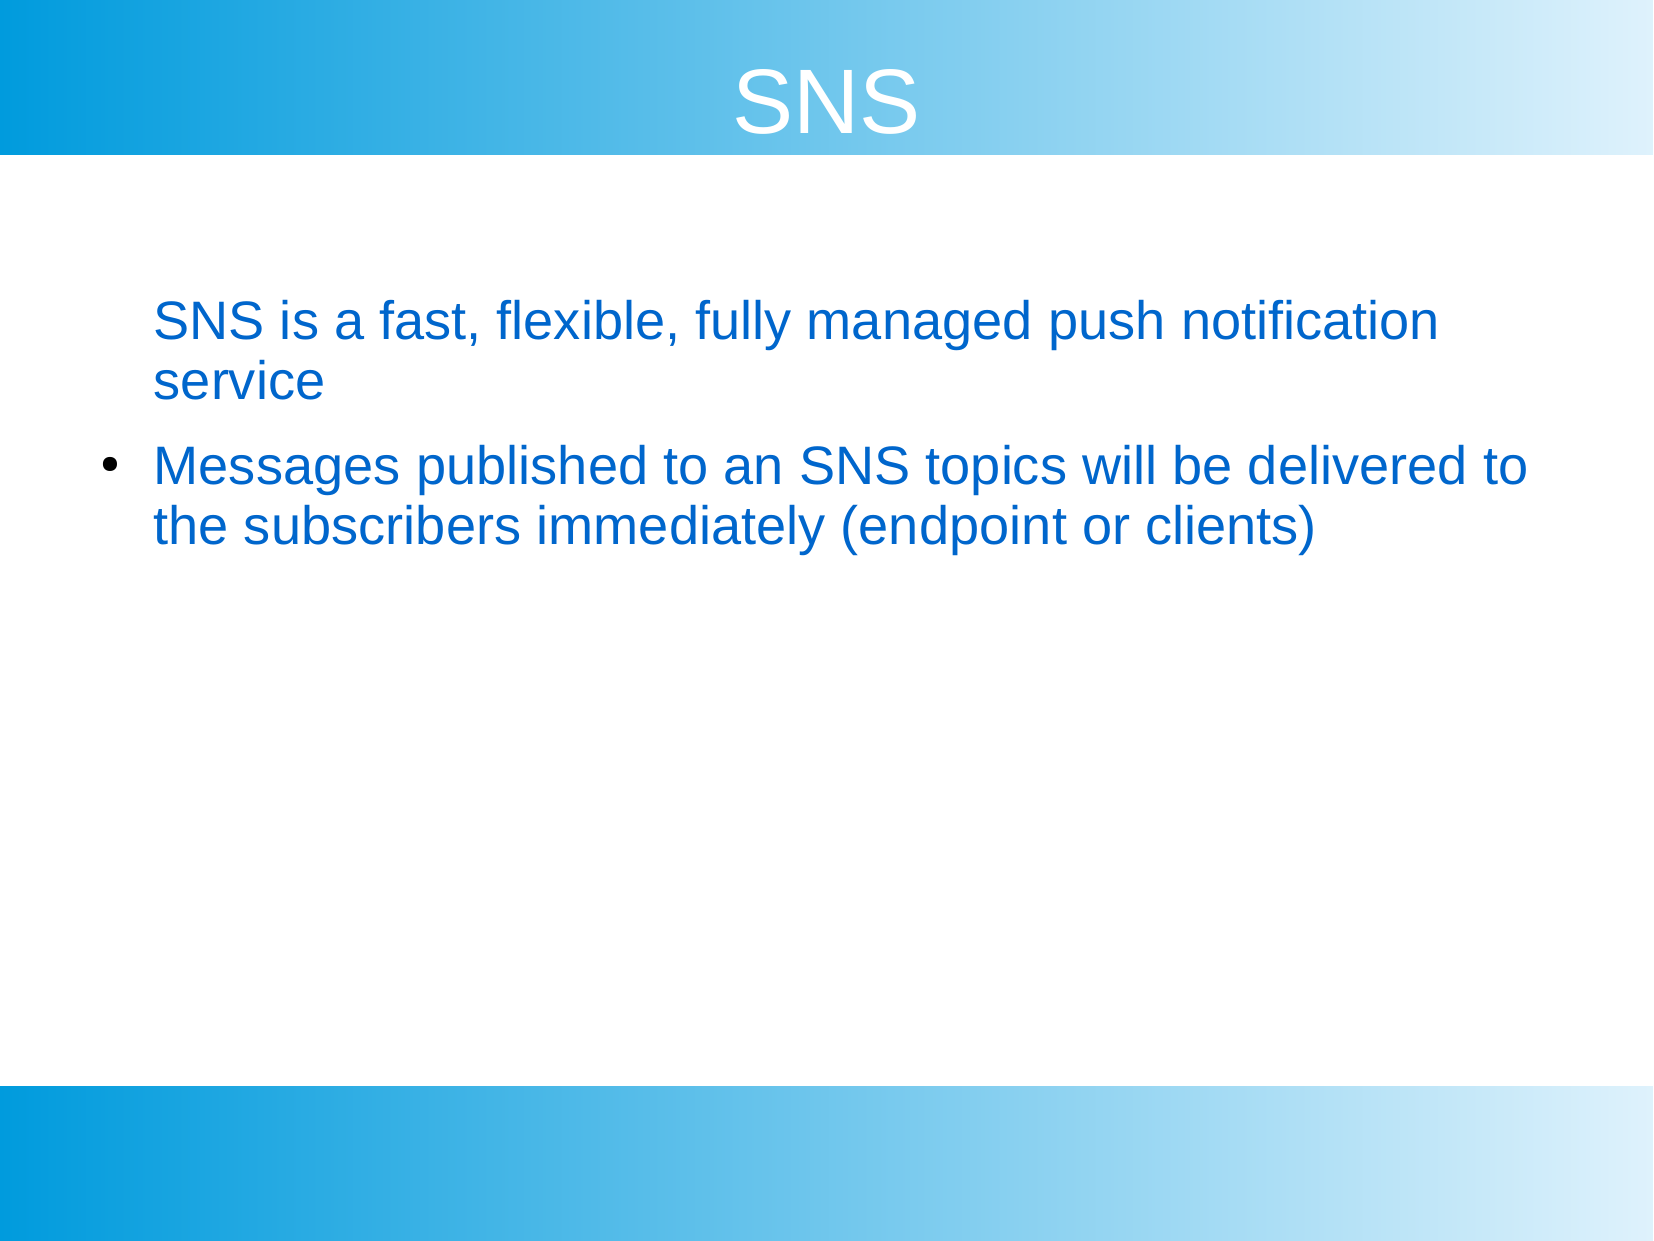

# SNS
SNS is a fast, flexible, fully managed push notification service
Messages published to an SNS topics will be delivered to the subscribers immediately (endpoint or clients)